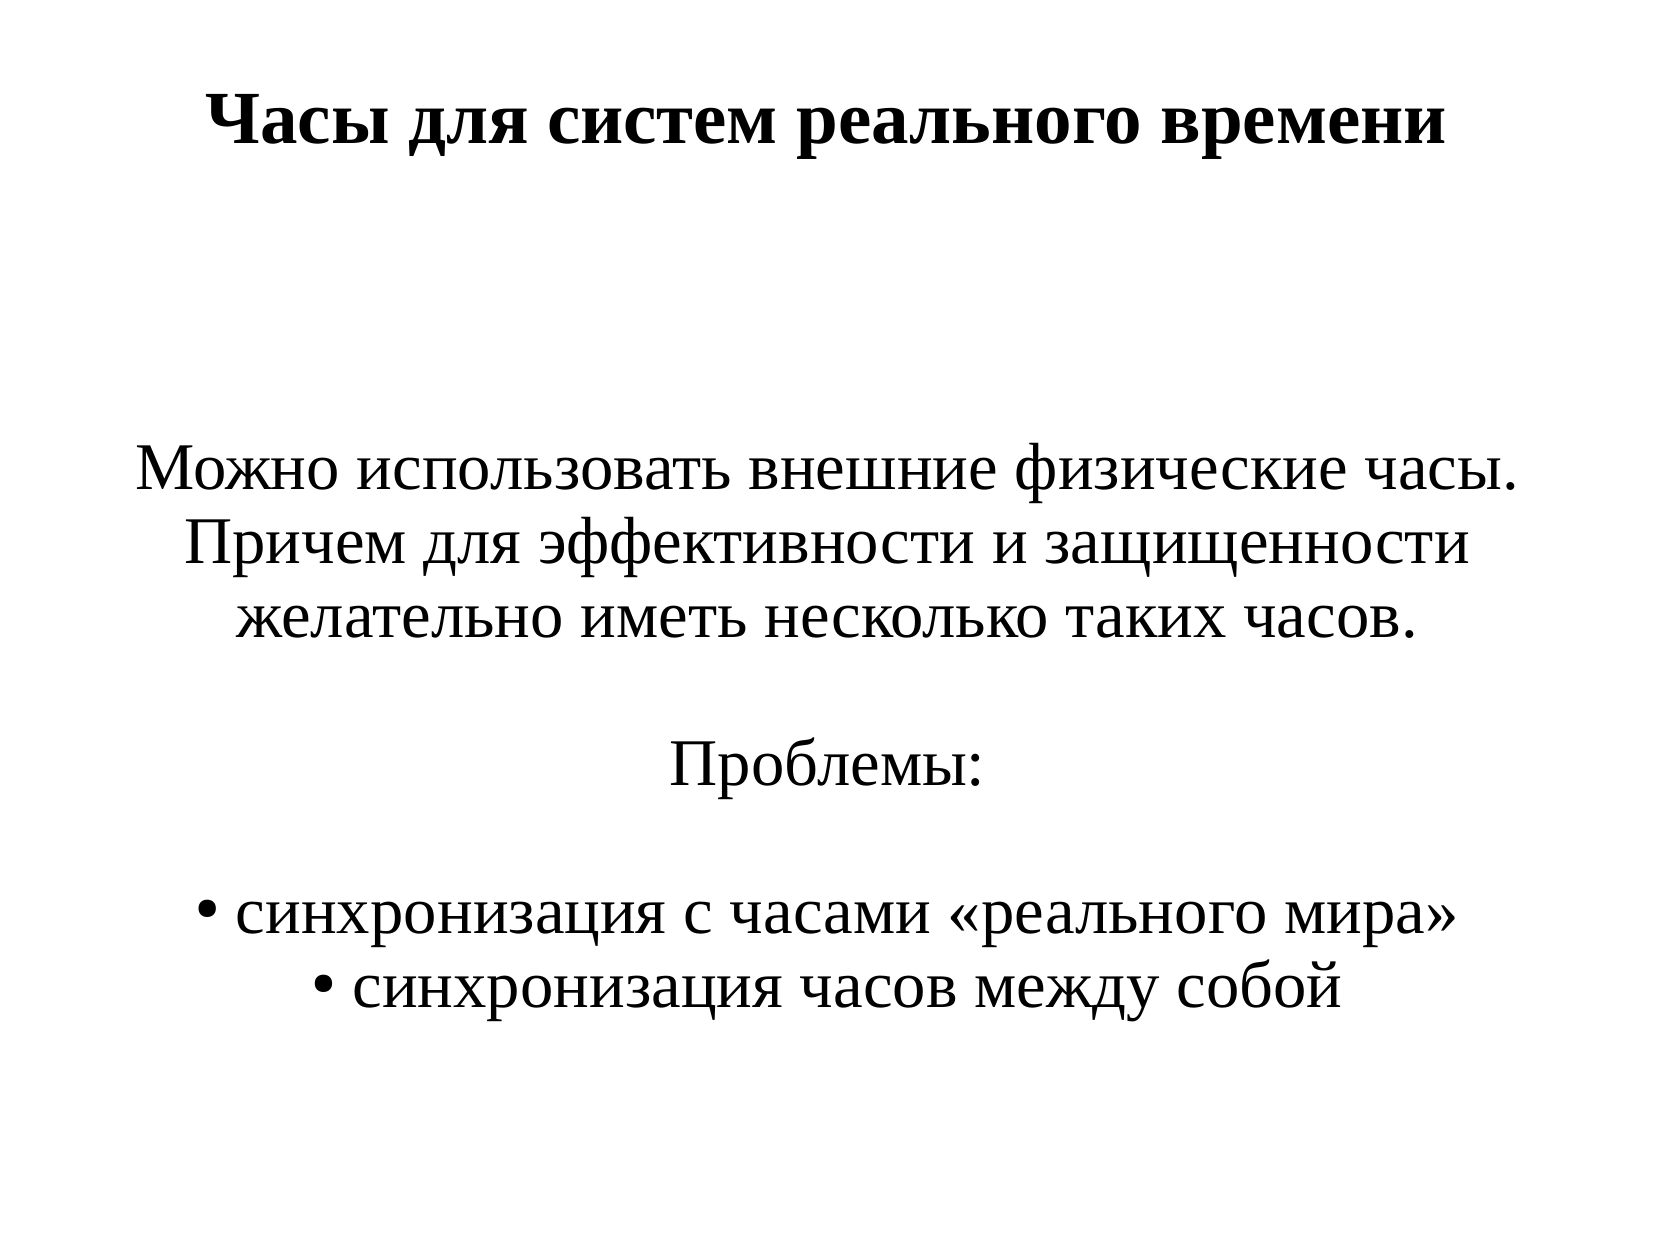

# Часы для систем реального времени
Можно использовать внешние физические часы. Причем для эффективности и защищенности желательно иметь несколько таких часов.
Проблемы:
 синхронизация с часами «реального мира»
 синхронизация часов между собой